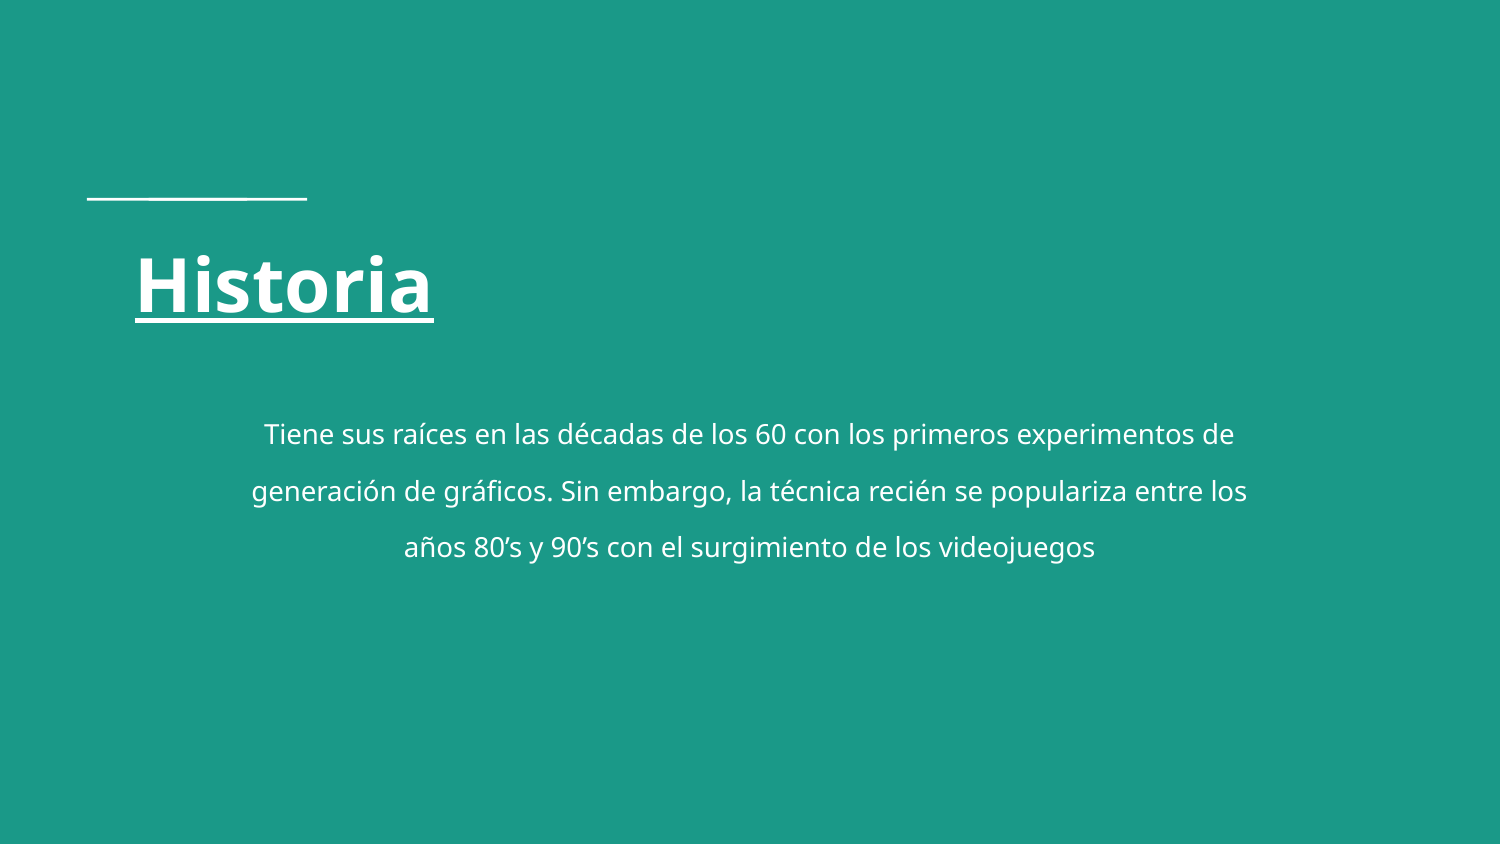

# Historia
Tiene sus raíces en las décadas de los 60 con los primeros experimentos de generación de gráficos. Sin embargo, la técnica recién se populariza entre los años 80’s y 90’s con el surgimiento de los videojuegos